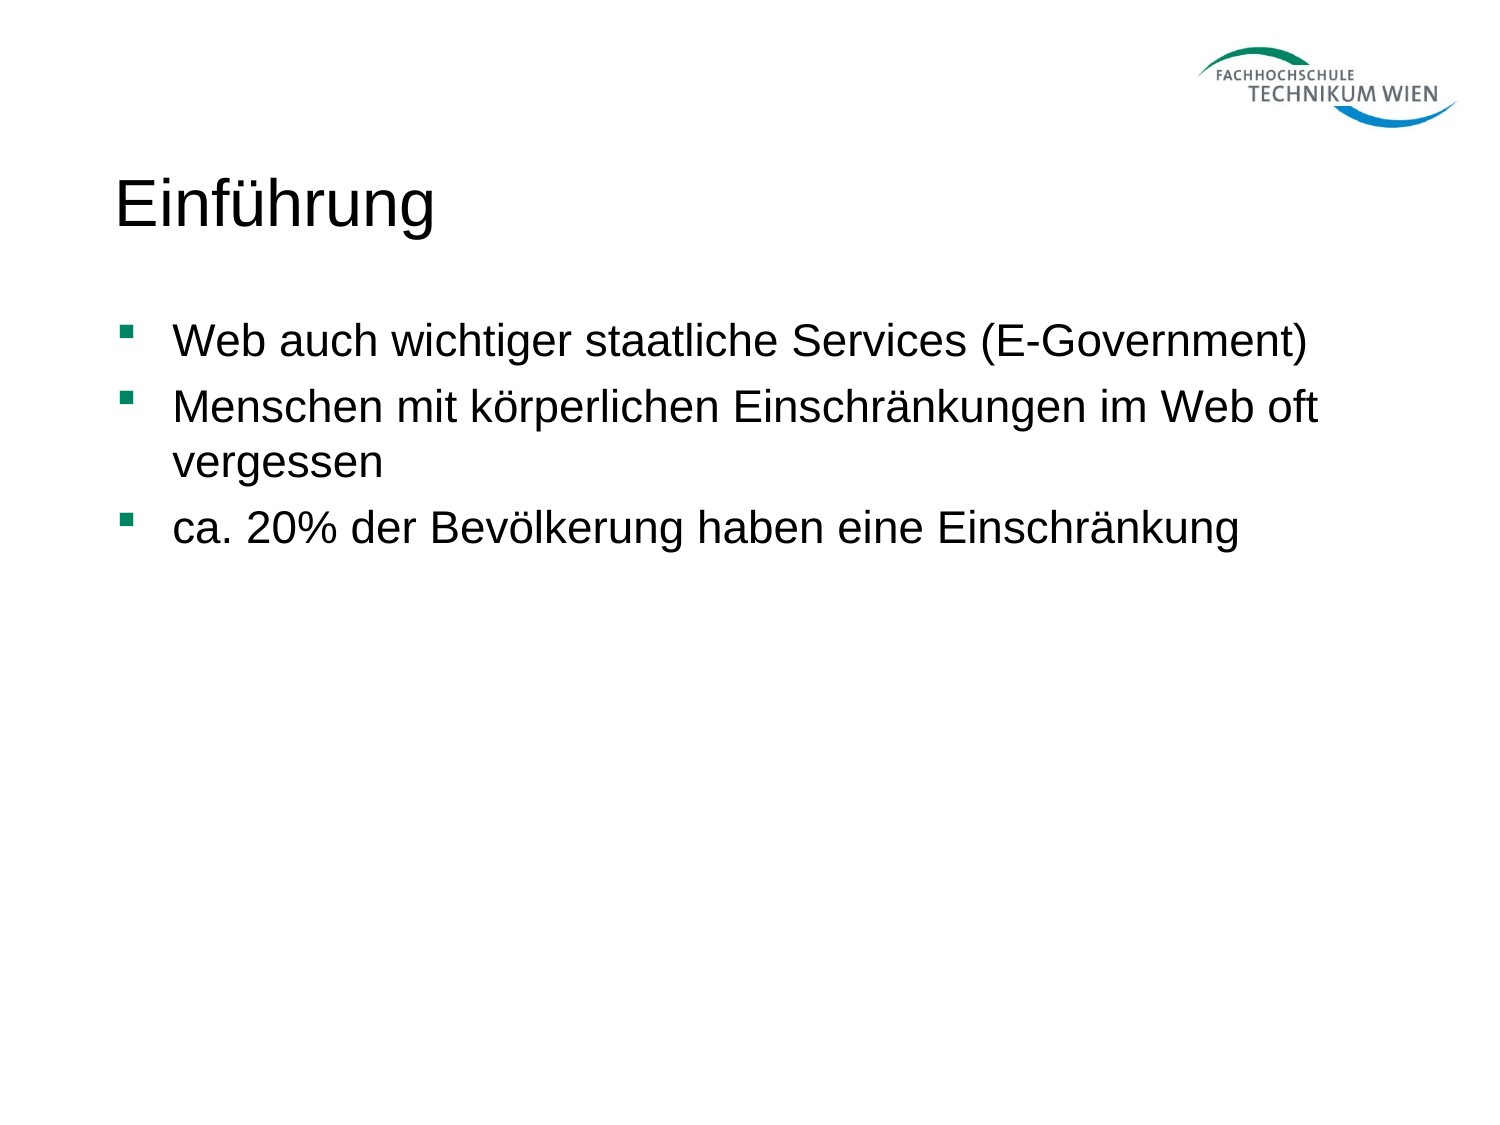

# Einführung
Web auch wichtiger staatliche Services (E-Government)
Menschen mit körperlichen Einschränkungen im Web oft vergessen
ca. 20% der Bevölkerung haben eine Einschränkung